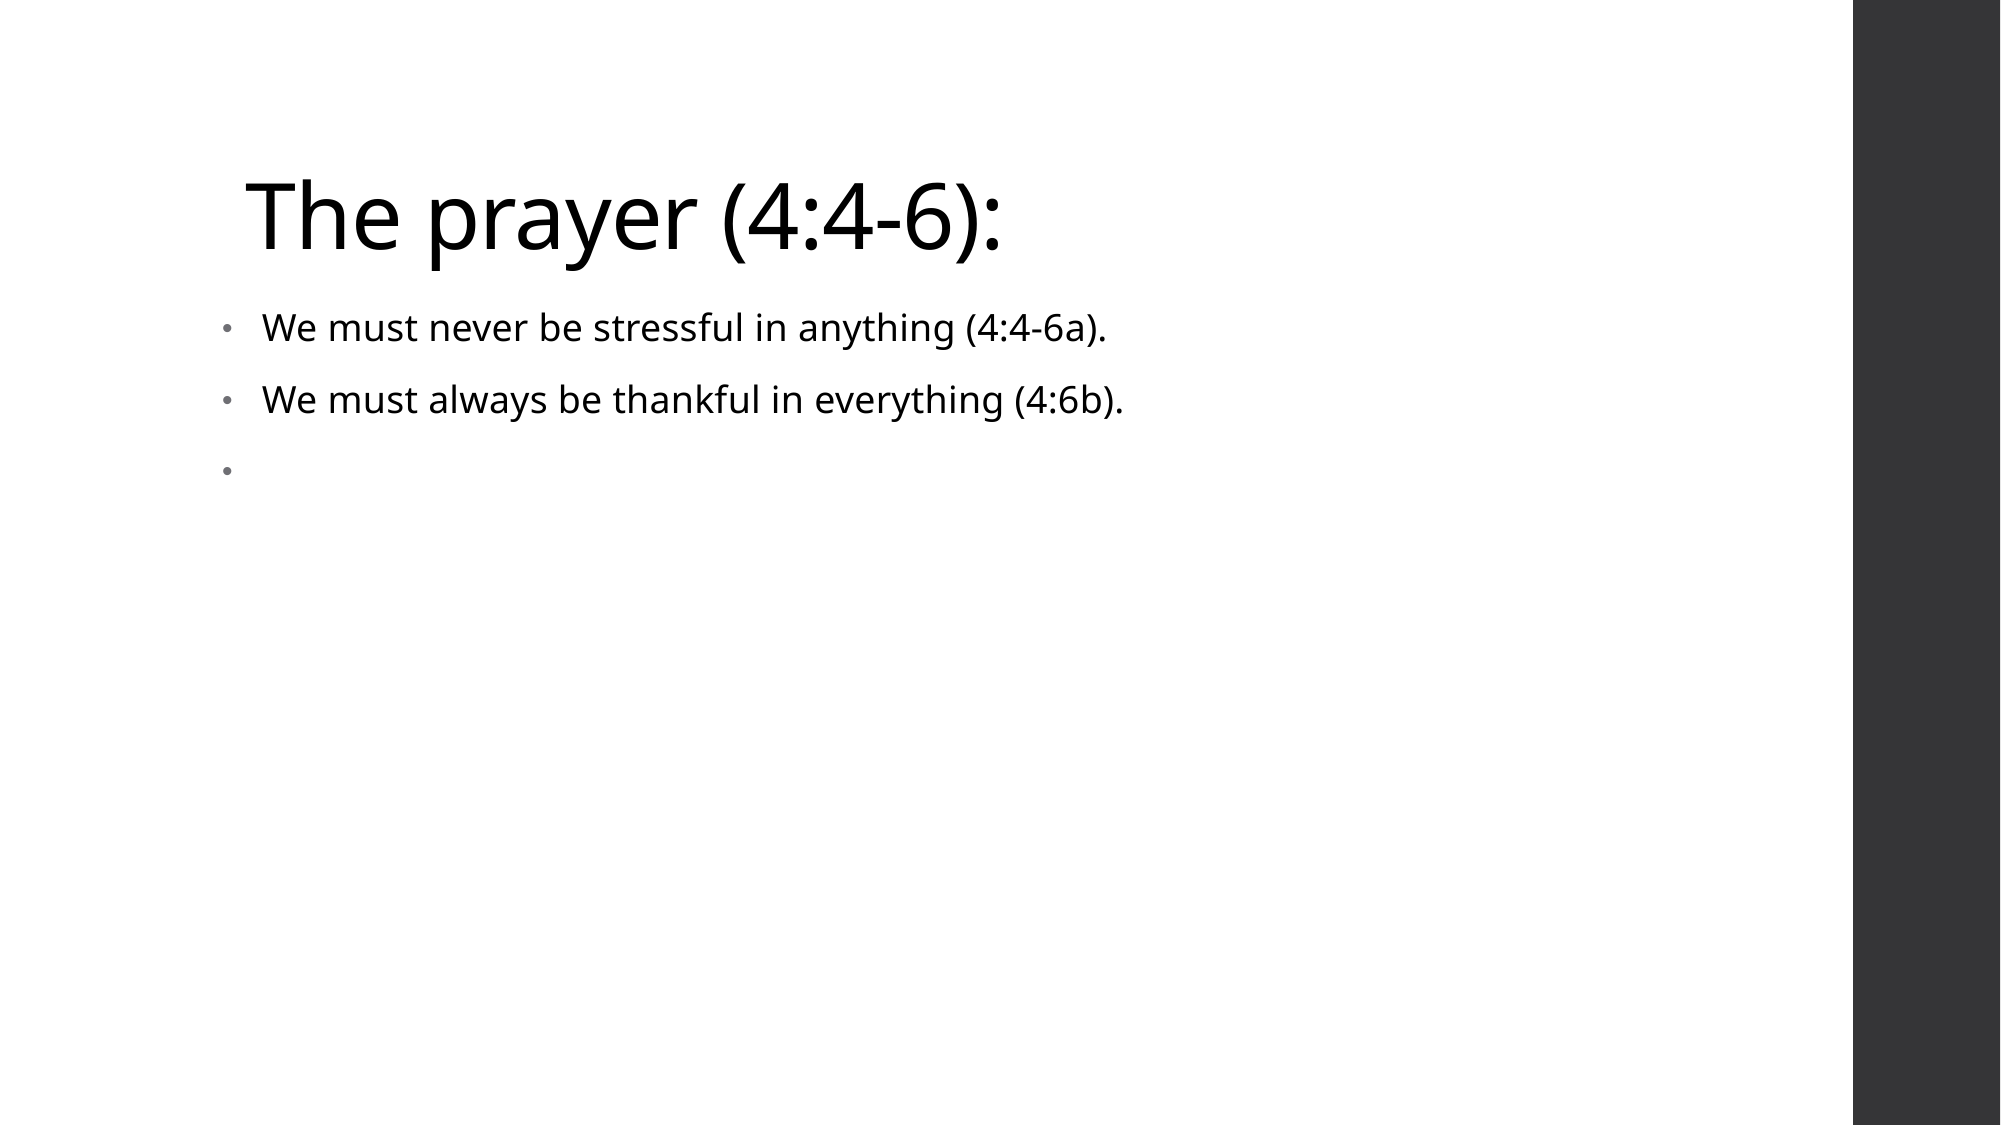

# The prayer (4:4-6):
 We must never be stressful in anything (4:4-6a).
 We must always be thankful in everything (4:6b).